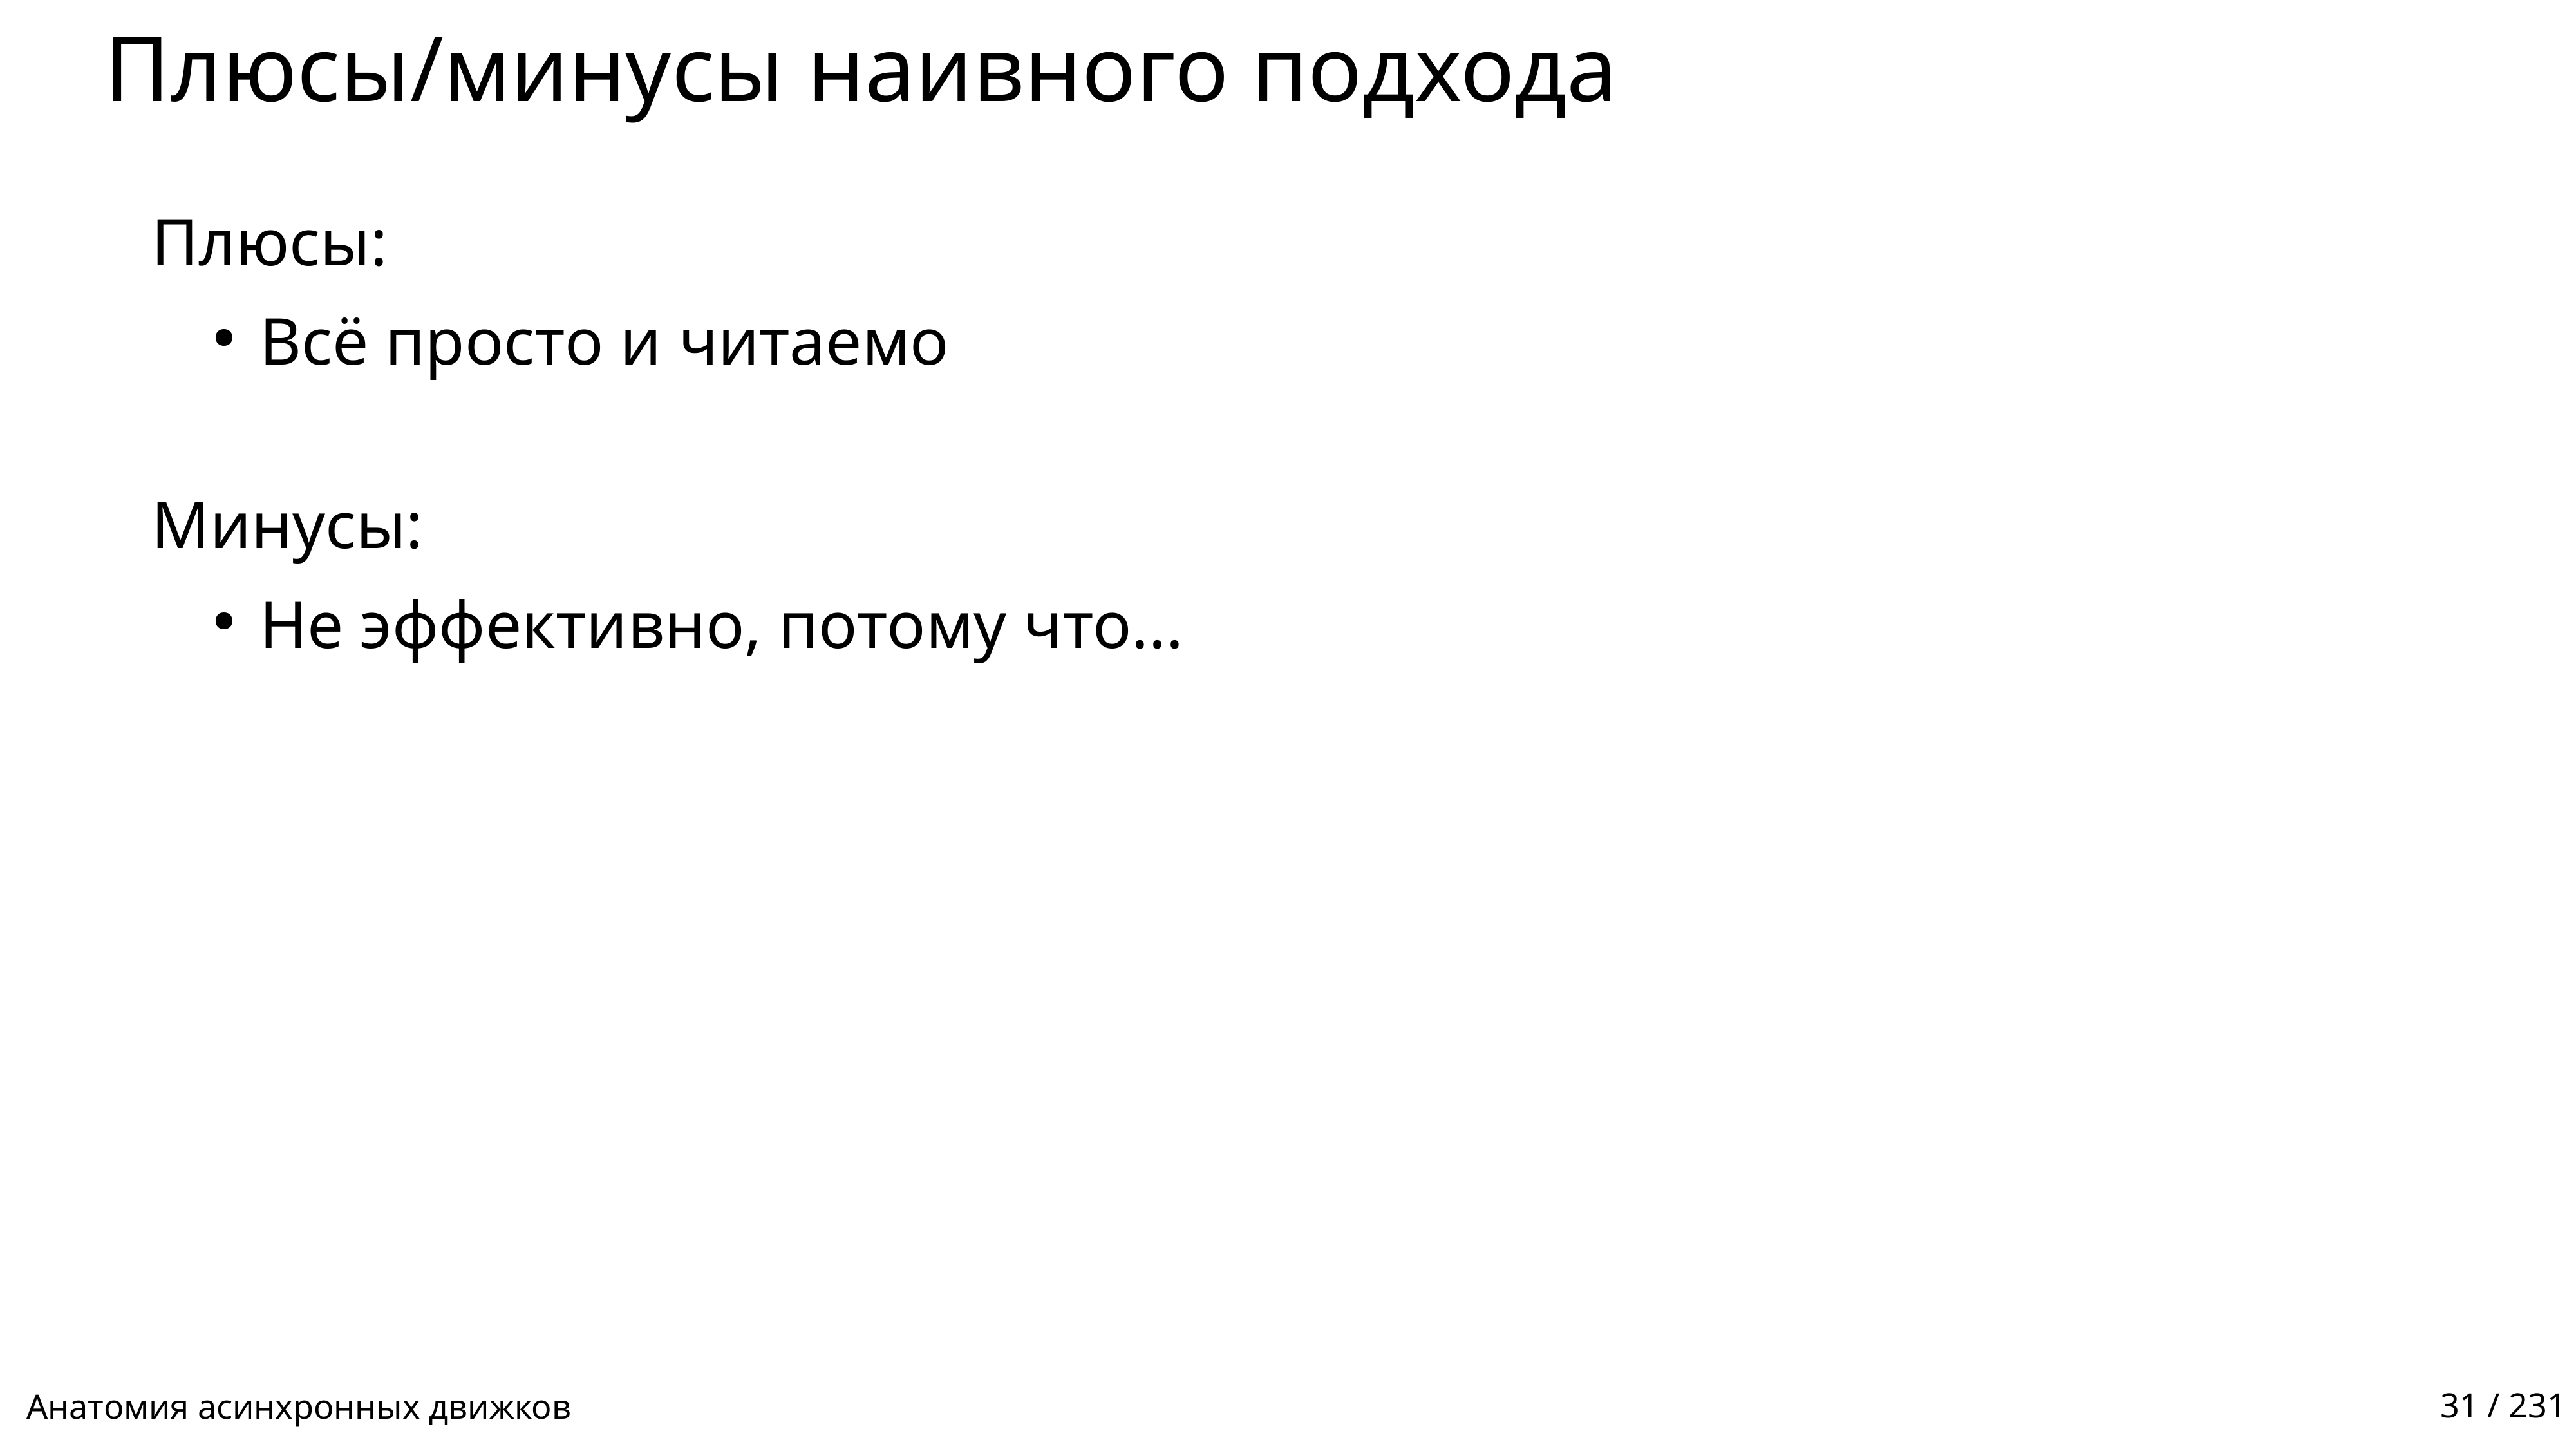

Плюсы/минусы наивного подхода
# Плюсы:
 Всё просто и читаемо
Минусы:
 Не эффективно, потому что...
Анатомия асинхронных движков